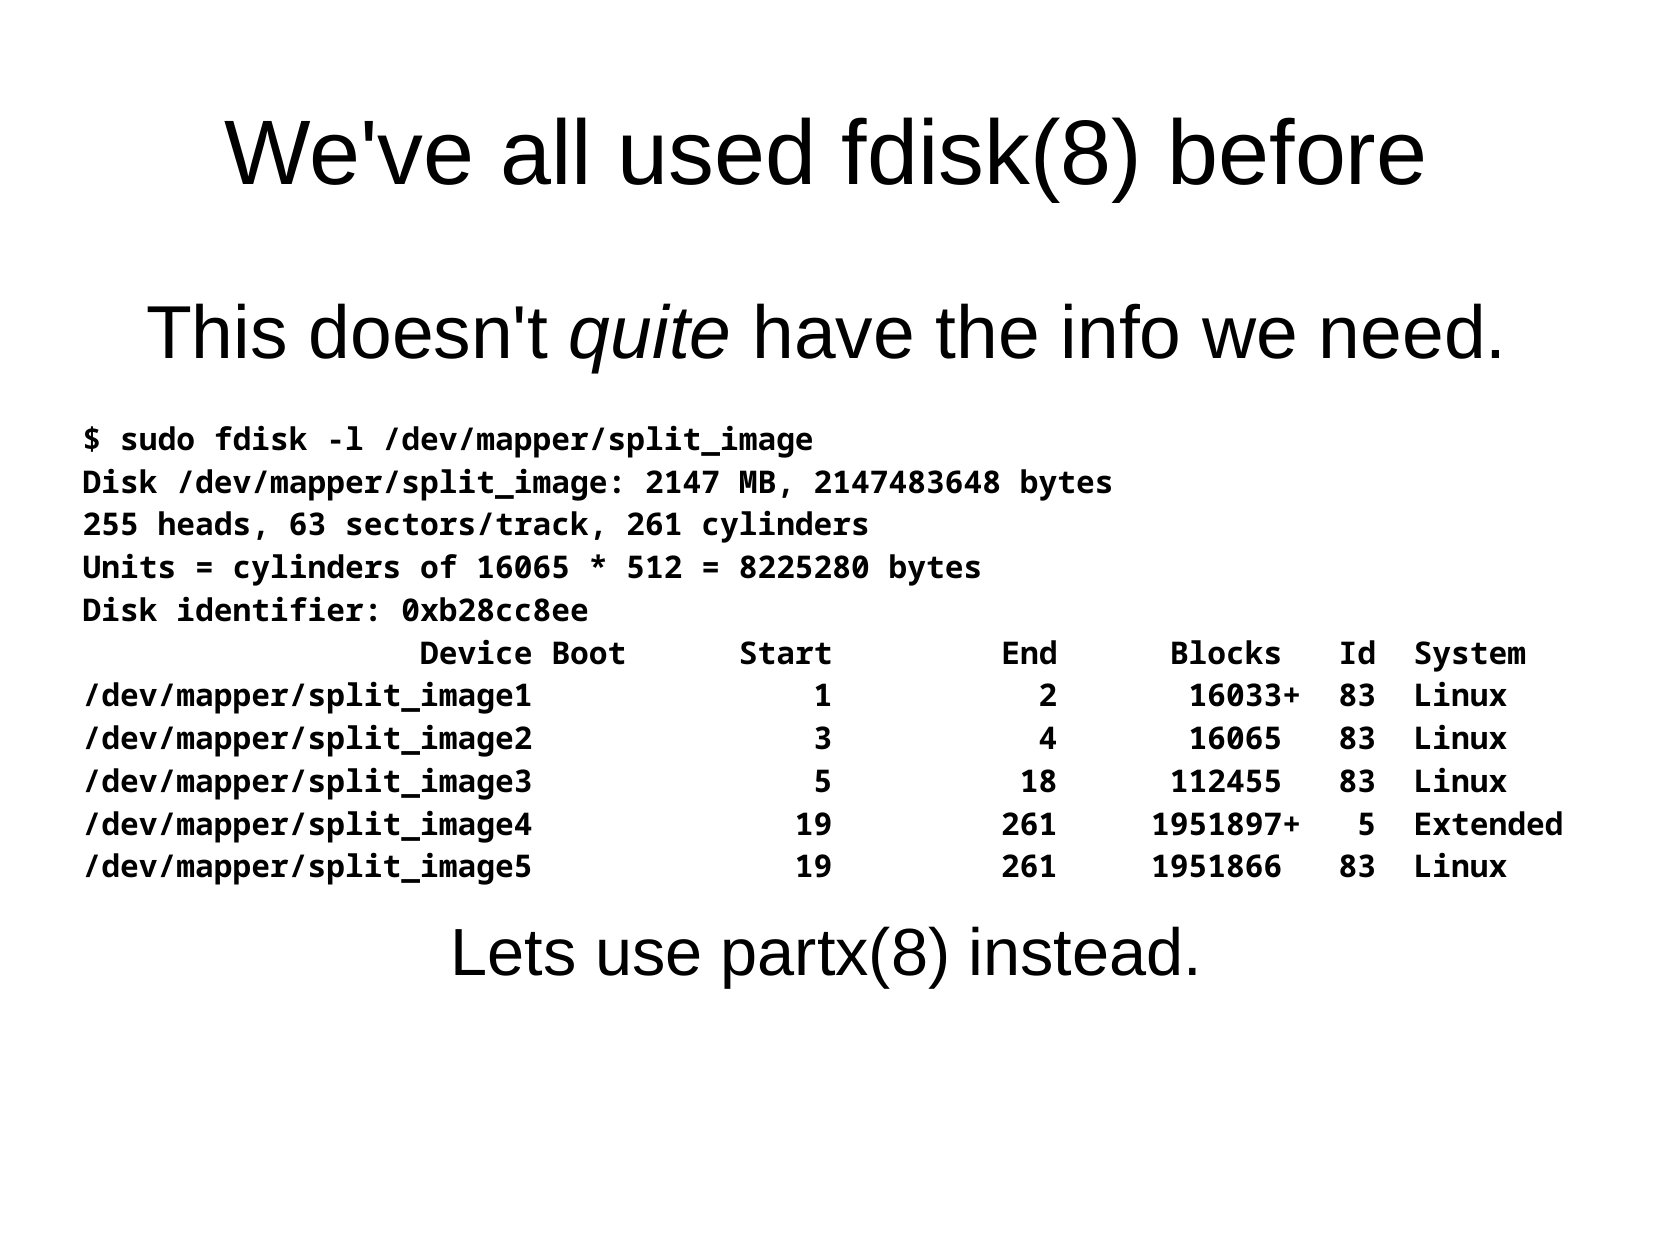

# We've all used fdisk(8) before
This doesn't quite have the info we need.
$ sudo fdisk -l /dev/mapper/split_image
Disk /dev/mapper/split_image: 2147 MB, 2147483648 bytes
255 heads, 63 sectors/track, 261 cylinders
Units = cylinders of 16065 * 512 = 8225280 bytes
Disk identifier: 0xb28cc8ee
 Device Boot Start End Blocks Id System
/dev/mapper/split_image1 1 2 16033+ 83 Linux
/dev/mapper/split_image2 3 4 16065 83 Linux
/dev/mapper/split_image3 5 18 112455 83 Linux
/dev/mapper/split_image4 19 261 1951897+ 5 Extended
/dev/mapper/split_image5 19 261 1951866 83 Linux
Lets use partx(8) instead.